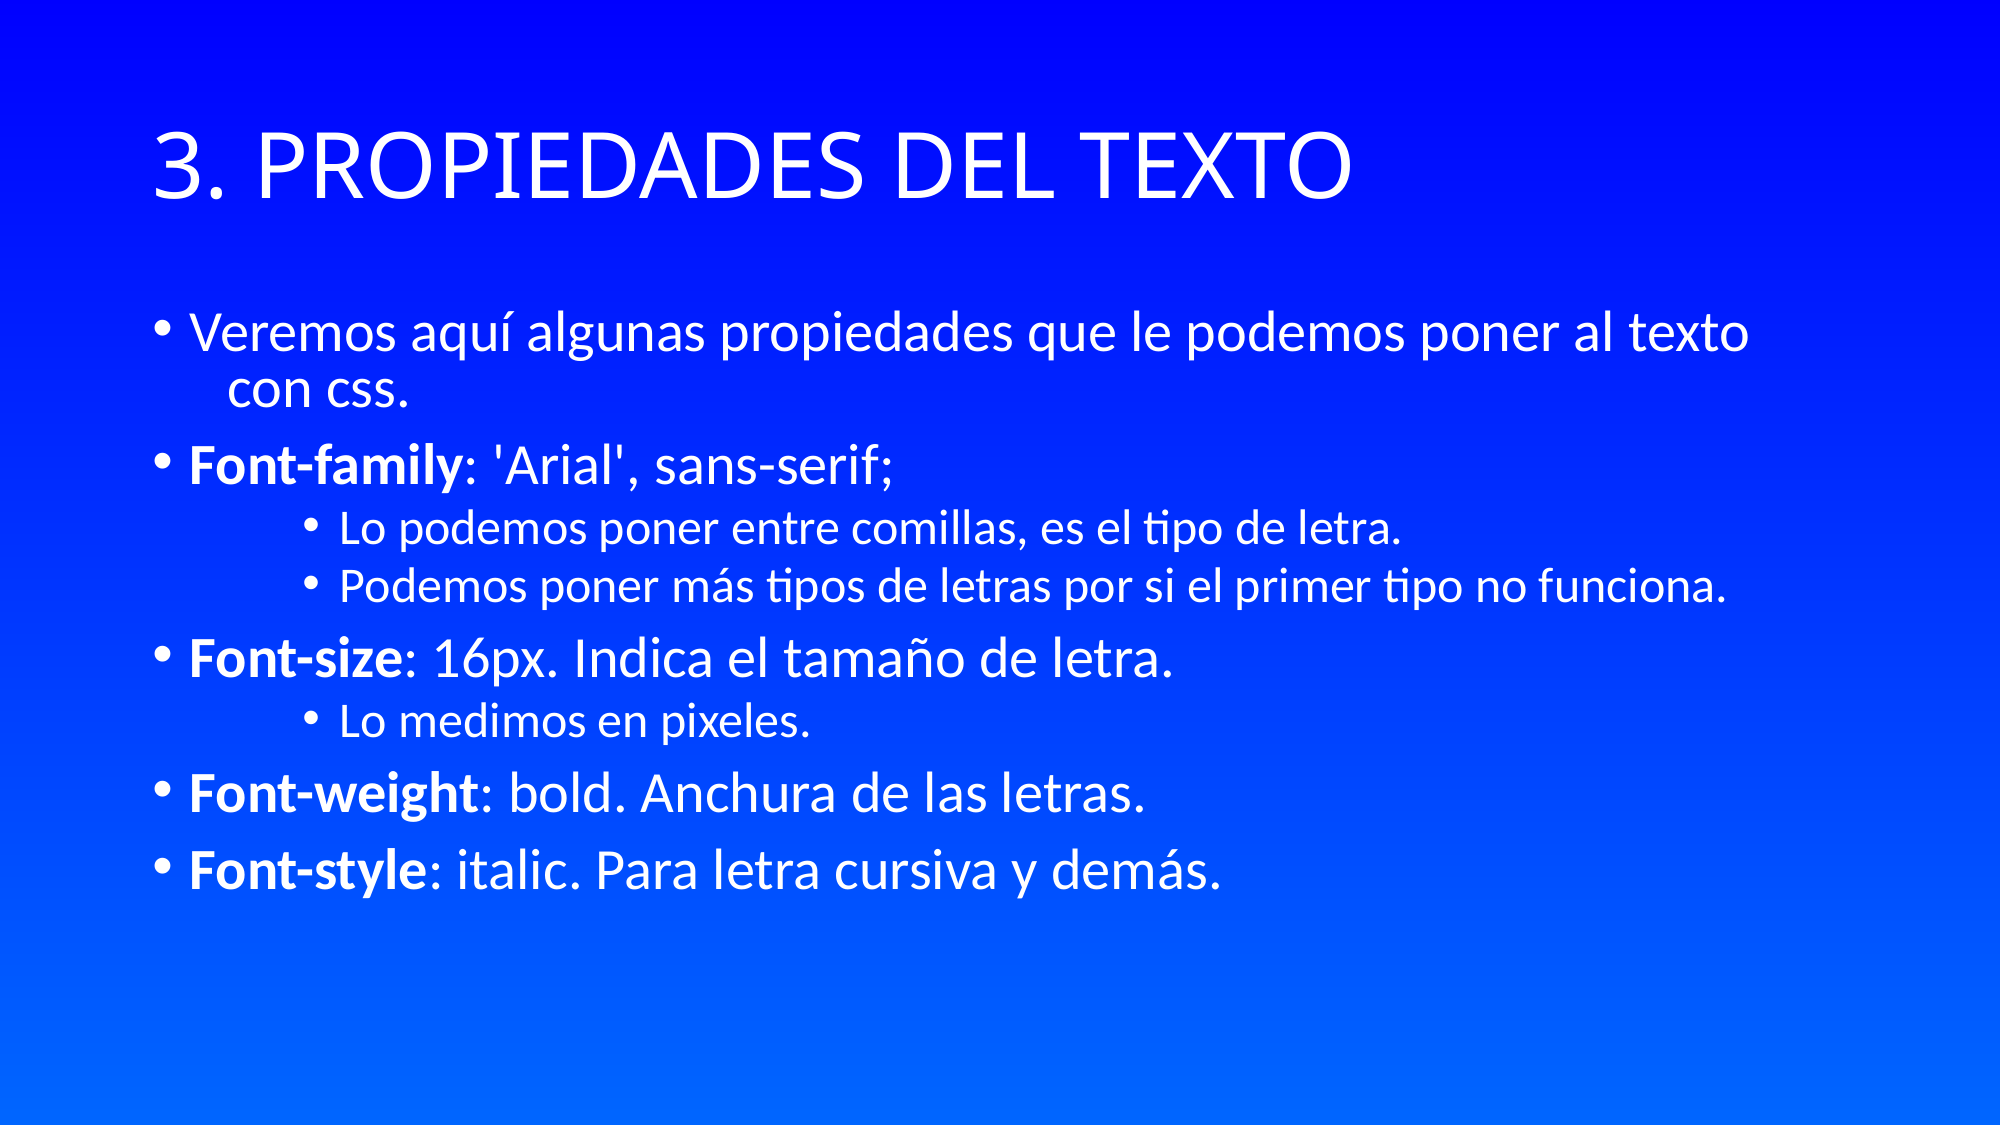

# 3. PROPIEDADES DEL TEXTO
Veremos aquí algunas propiedades que le podemos poner al texto con css.
Font-family: 'Arial', sans-serif;
Lo podemos poner entre comillas, es el tipo de letra.
Podemos poner más tipos de letras por si el primer tipo no funciona.
Font-size: 16px. Indica el tamaño de letra.
Lo medimos en pixeles.
Font-weight: bold. Anchura de las letras.
Font-style: italic. Para letra cursiva y demás.